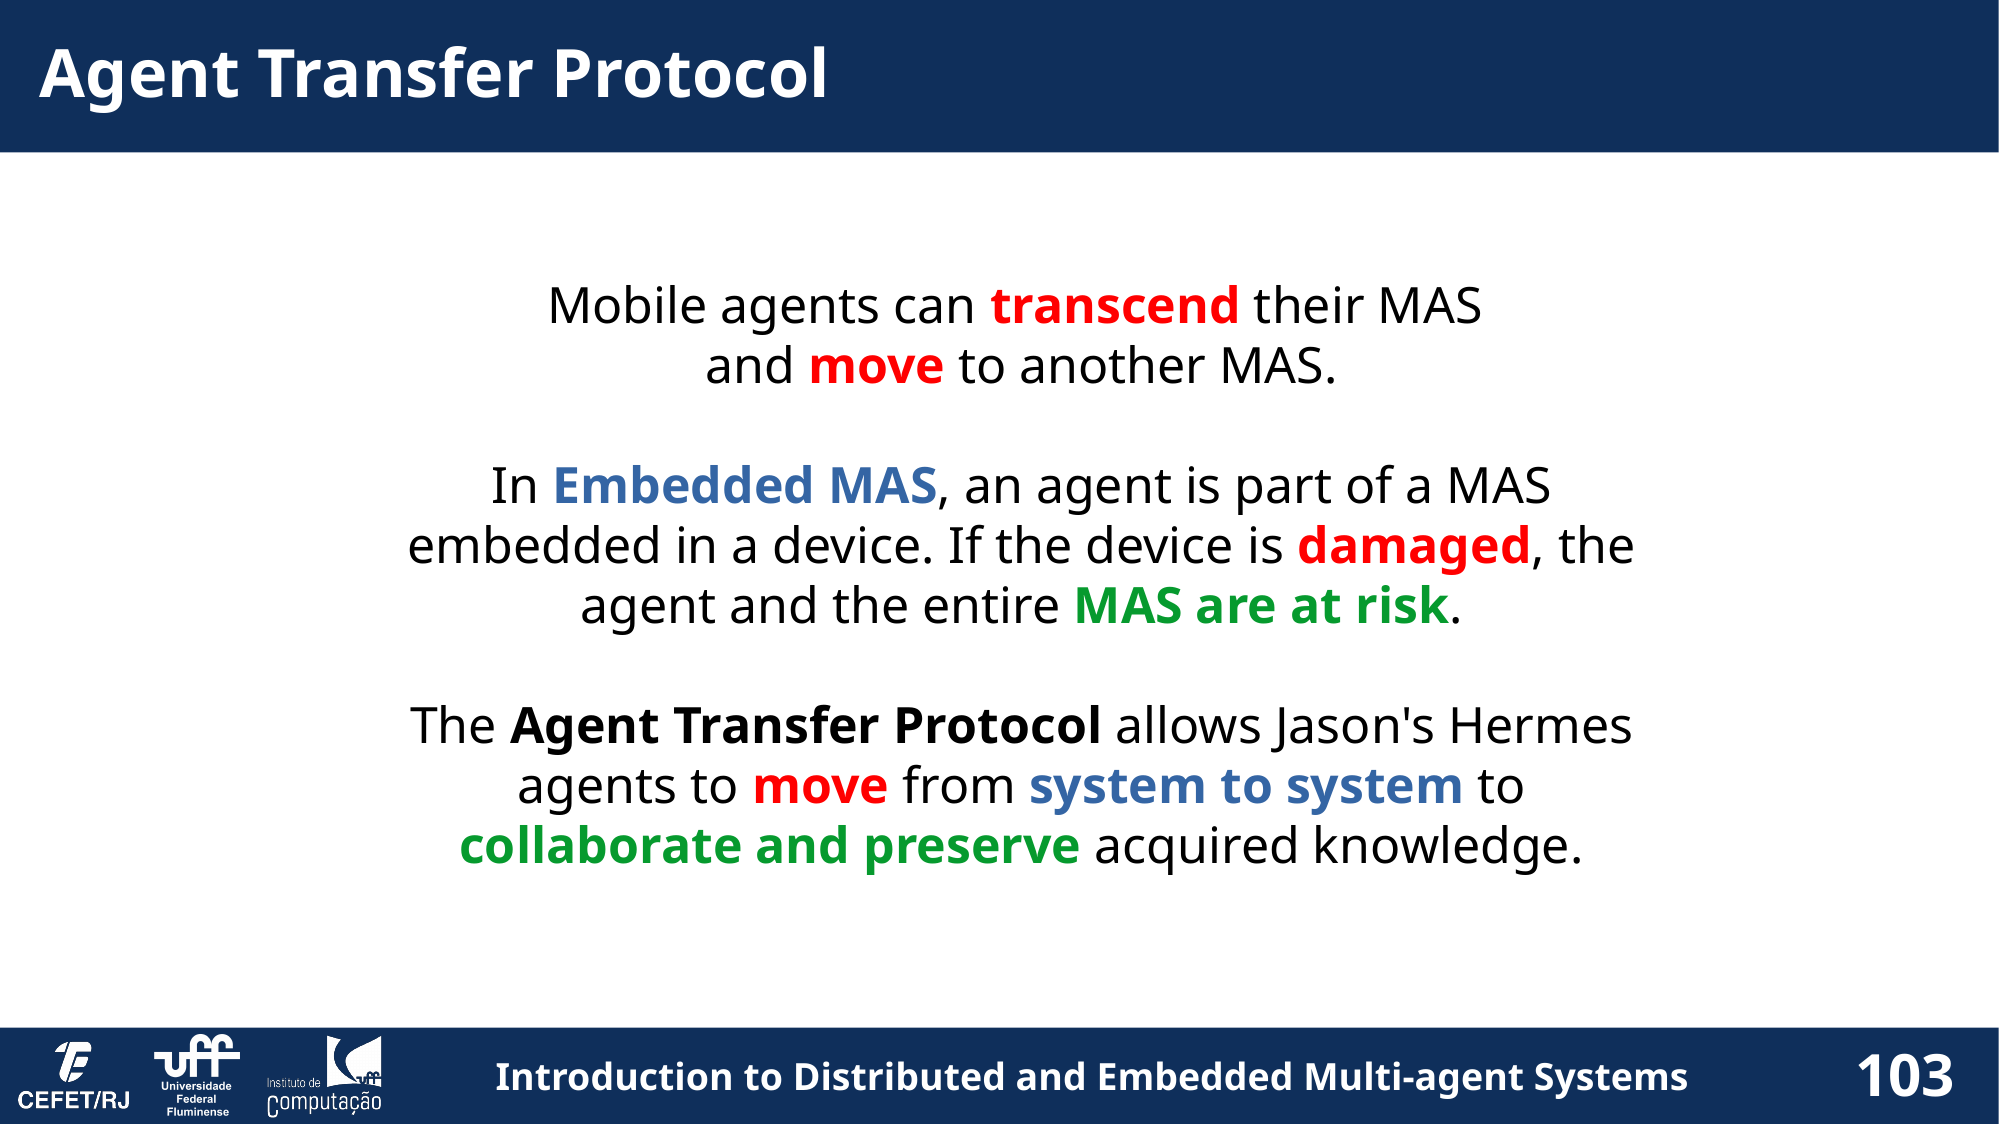

Agent Transfer Protocol
Mobile agents can transcend their MAS
and move to another MAS.
In Embedded MAS, an agent is part of a MAS embedded in a device. If the device is damaged, the agent and the entire MAS are at risk.
The Agent Transfer Protocol allows Jason's Hermes agents to move from system to system to collaborate and preserve acquired knowledge.